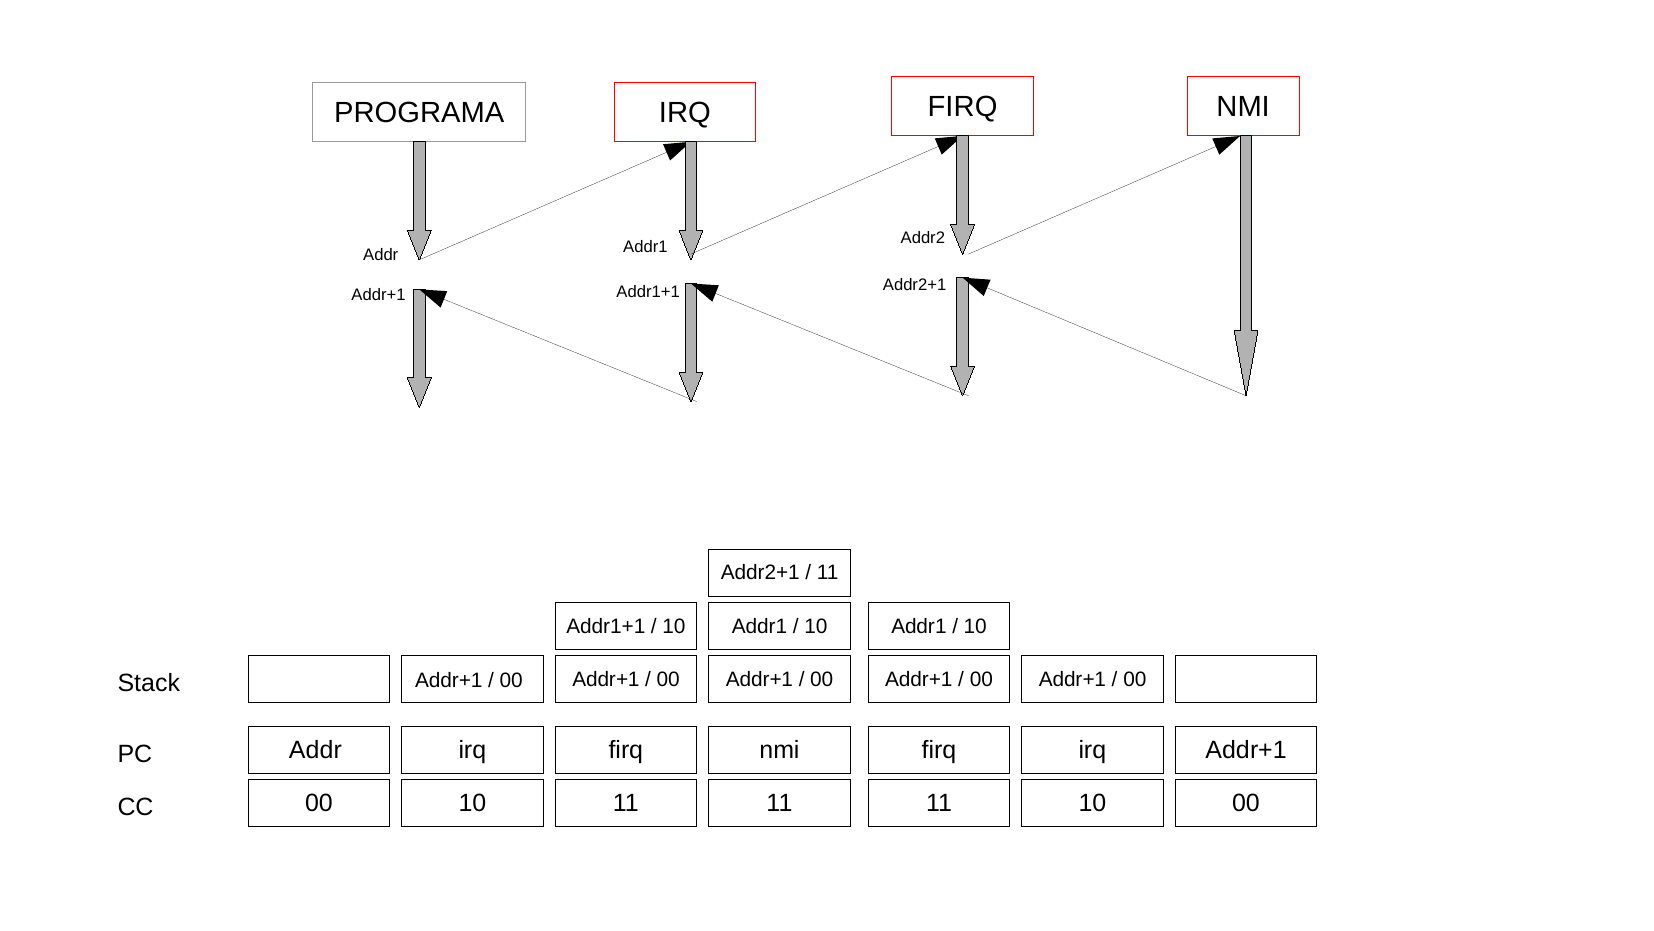

FIRQ
NMI
PROGRAMA
IRQ
Addr2
Addr1
Addr
Addr2+1
Addr1+1
Addr+1
Addr2+1 / 11
Addr1+1 / 10
Addr1 / 10
Addr1 / 10
Addr+1 / 00
Addr+1 / 00
Addr+1 / 00
Addr+1 / 00
Addr+1 / 00
Stack
Addr
irq
firq
nmi
firq
irq
Addr+1
PC
00
10
11
11
11
10
00
CC